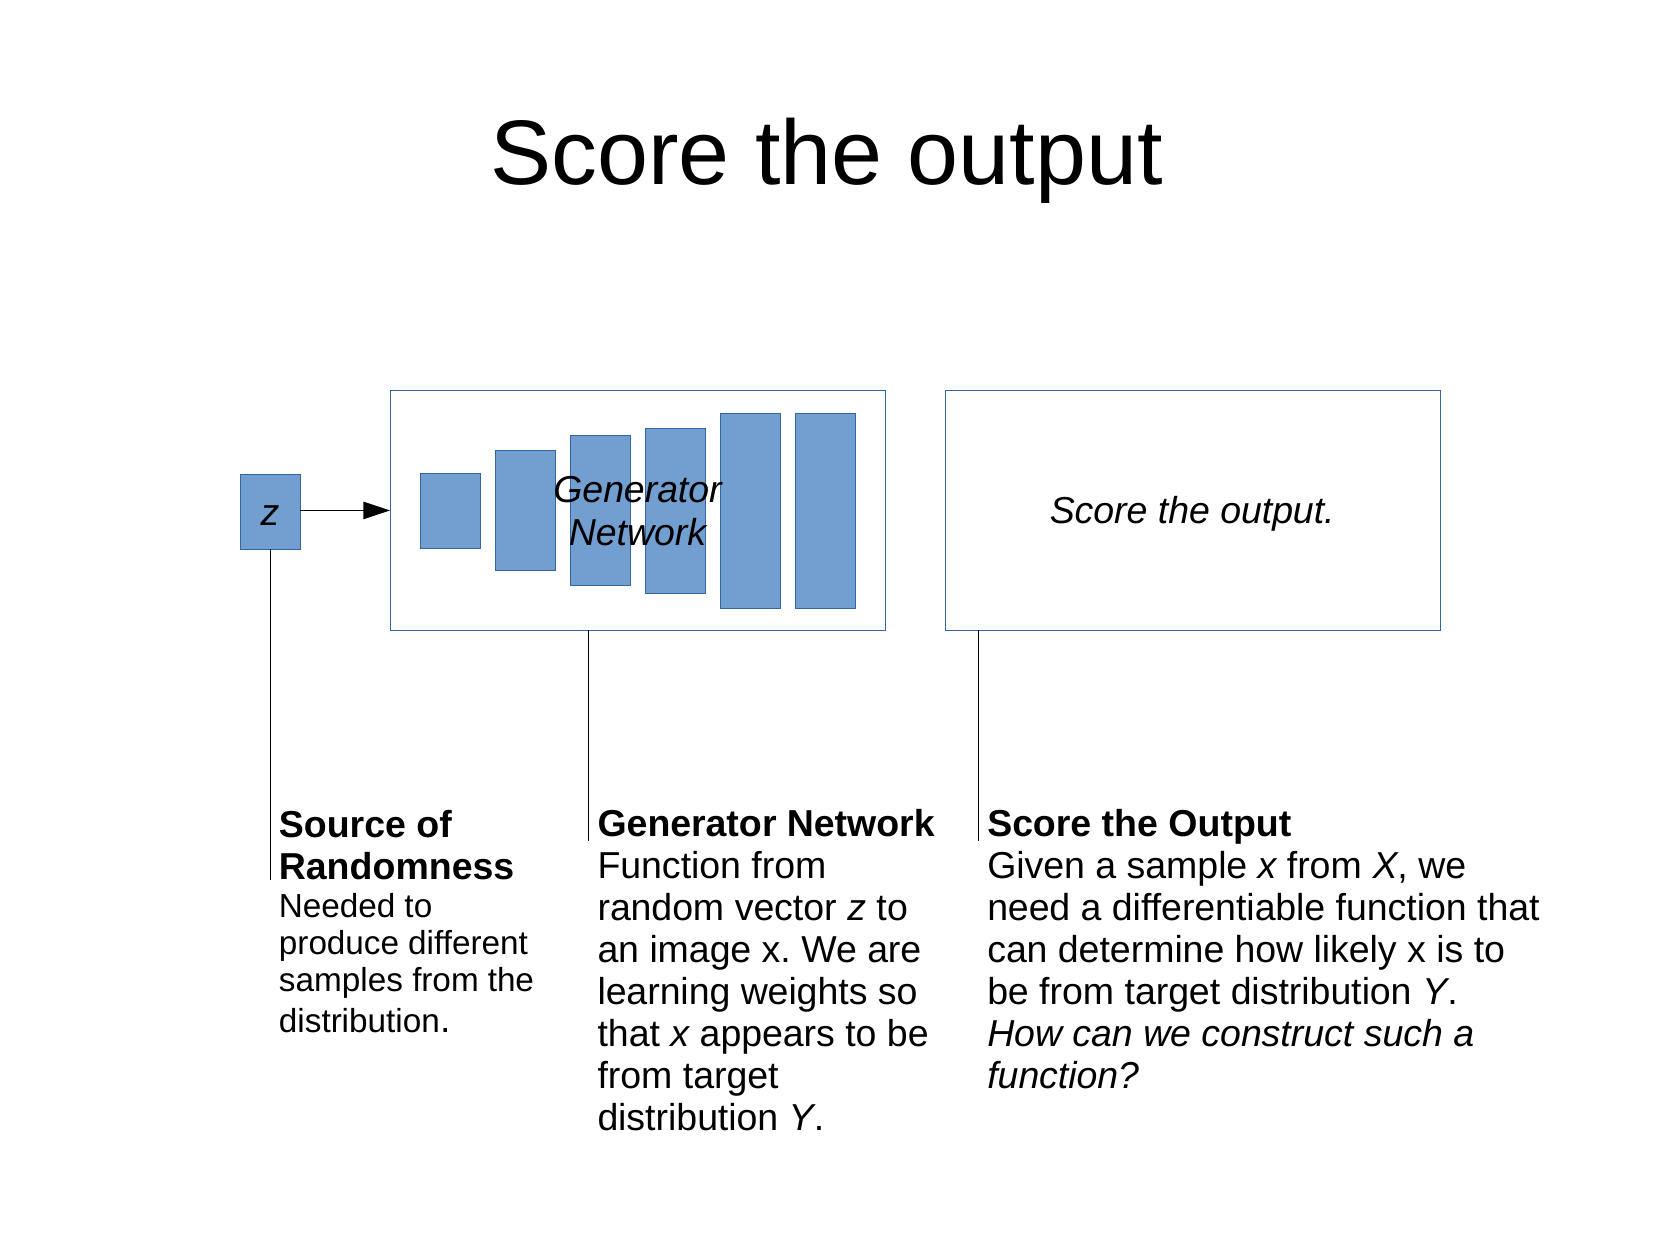

# Score the output
Generator
Network
Score the output.
z
Generator Network
Function from random vector z to an image x. We are learning weights so that x appears to be from target distribution Y.
Score the Output
Given a sample x from X, we need a differentiable function that can determine how likely x is to be from target distribution Y.
How can we construct such a function?
Source of Randomness
Needed to produce different samples from the distribution.